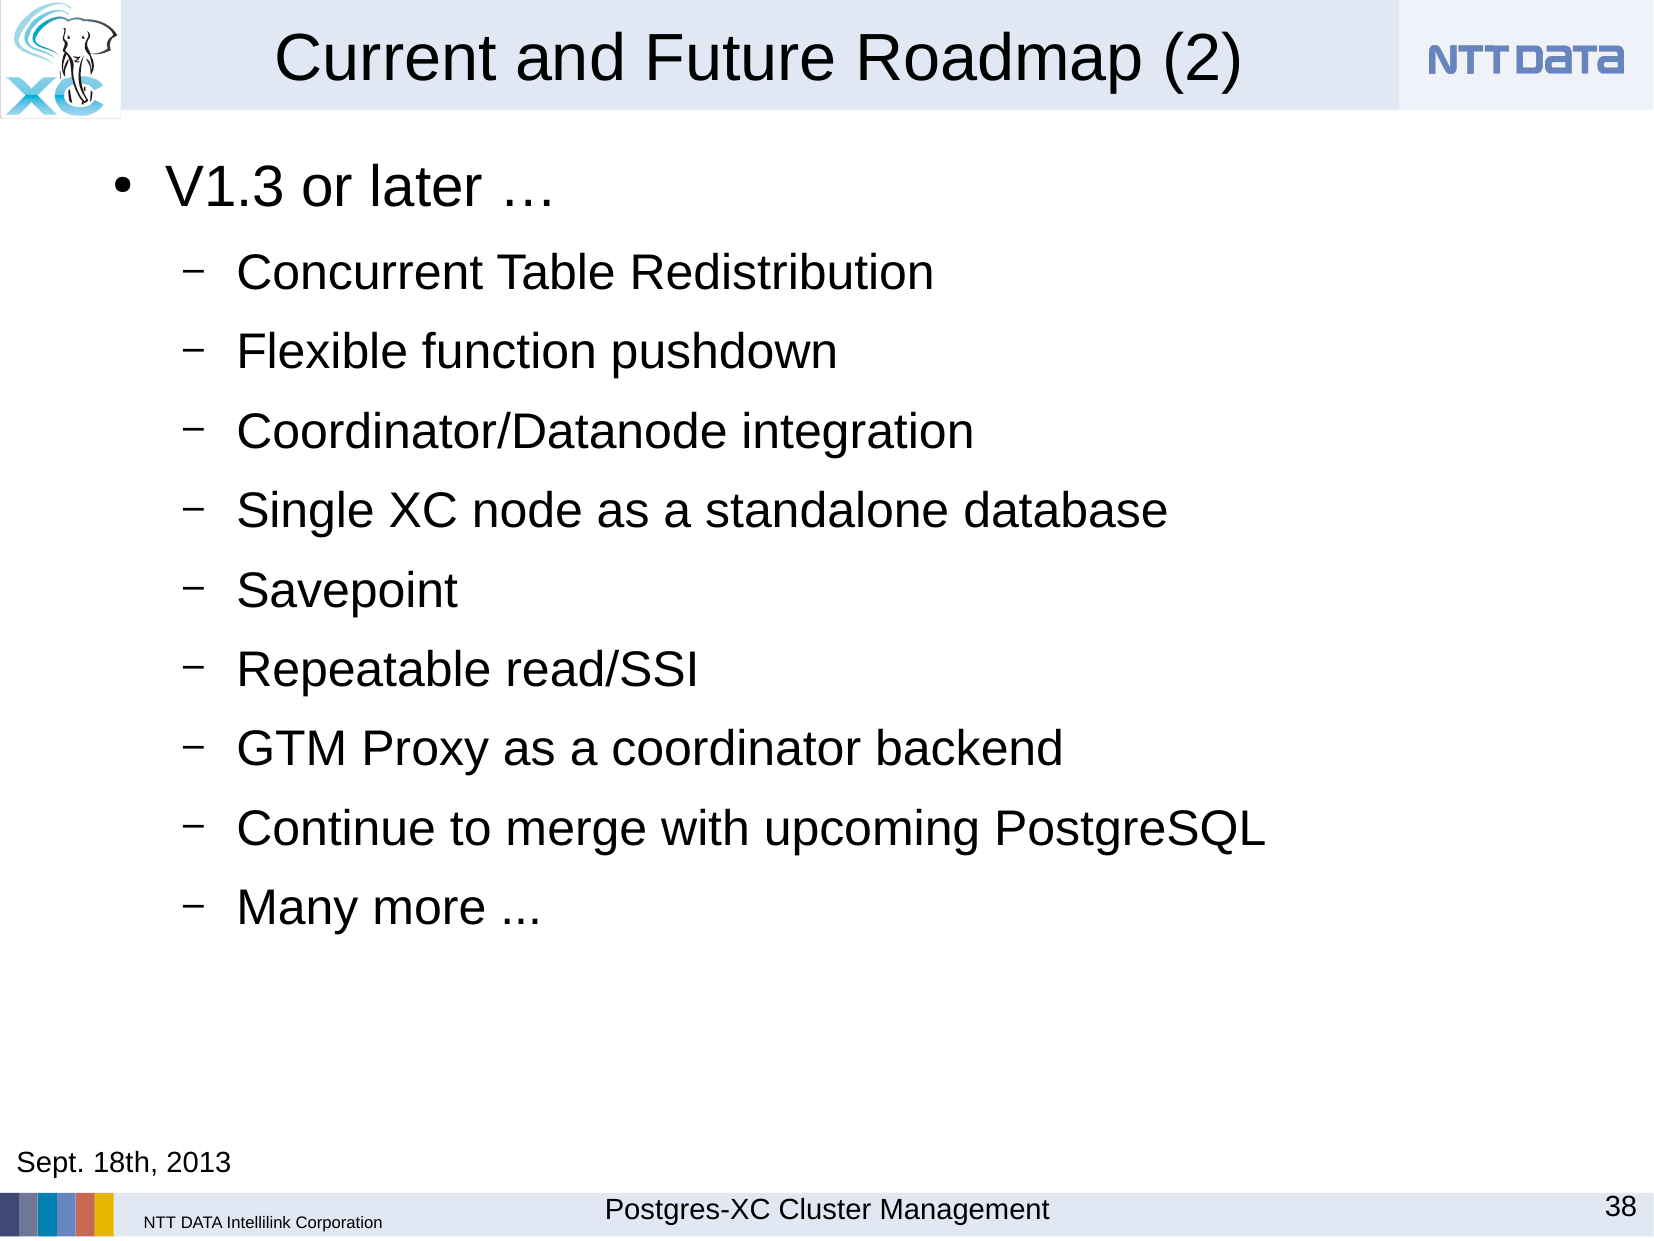

# Current and Future Roadmap (2)
V1.3 or later …
Concurrent Table Redistribution
Flexible function pushdown
Coordinator/Datanode integration
Single XC node as a standalone database
Savepoint
Repeatable read/SSI
GTM Proxy as a coordinator backend
Continue to merge with upcoming PostgreSQL
Many more ...
Sept. 18th, 2013
38
Postgres-XC Cluster Management